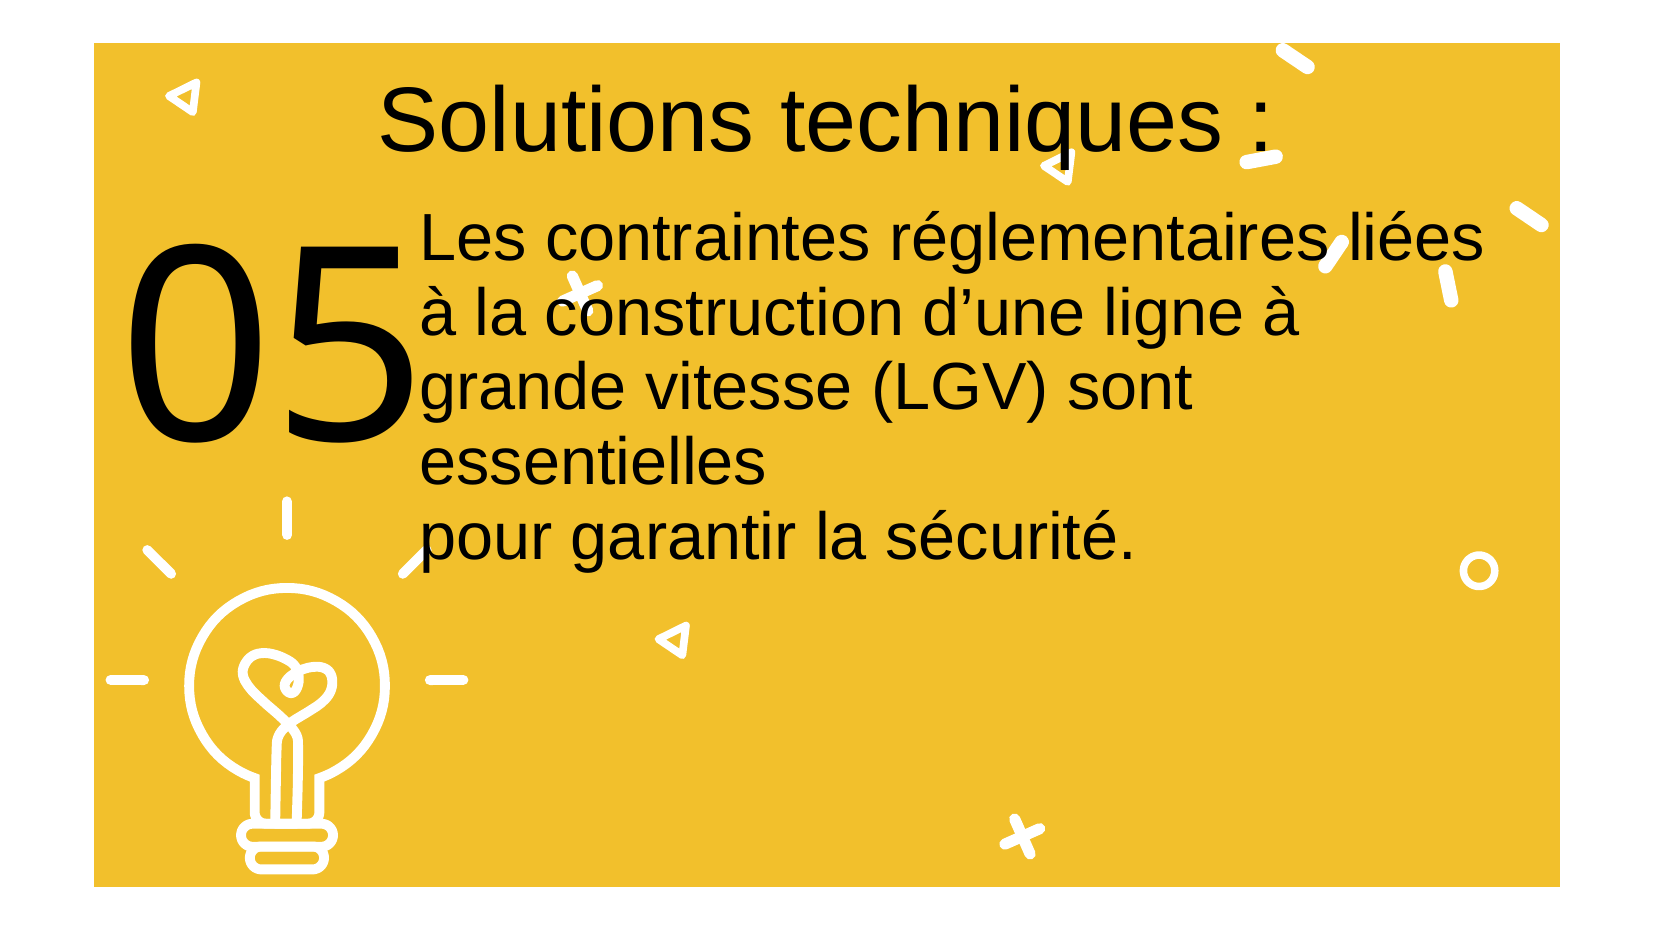

Solutions techniques :
# 05
Les contraintes réglementaires liées
à la construction d’une ligne à
grande vitesse (LGV) sont essentielles
pour garantir la sécurité.